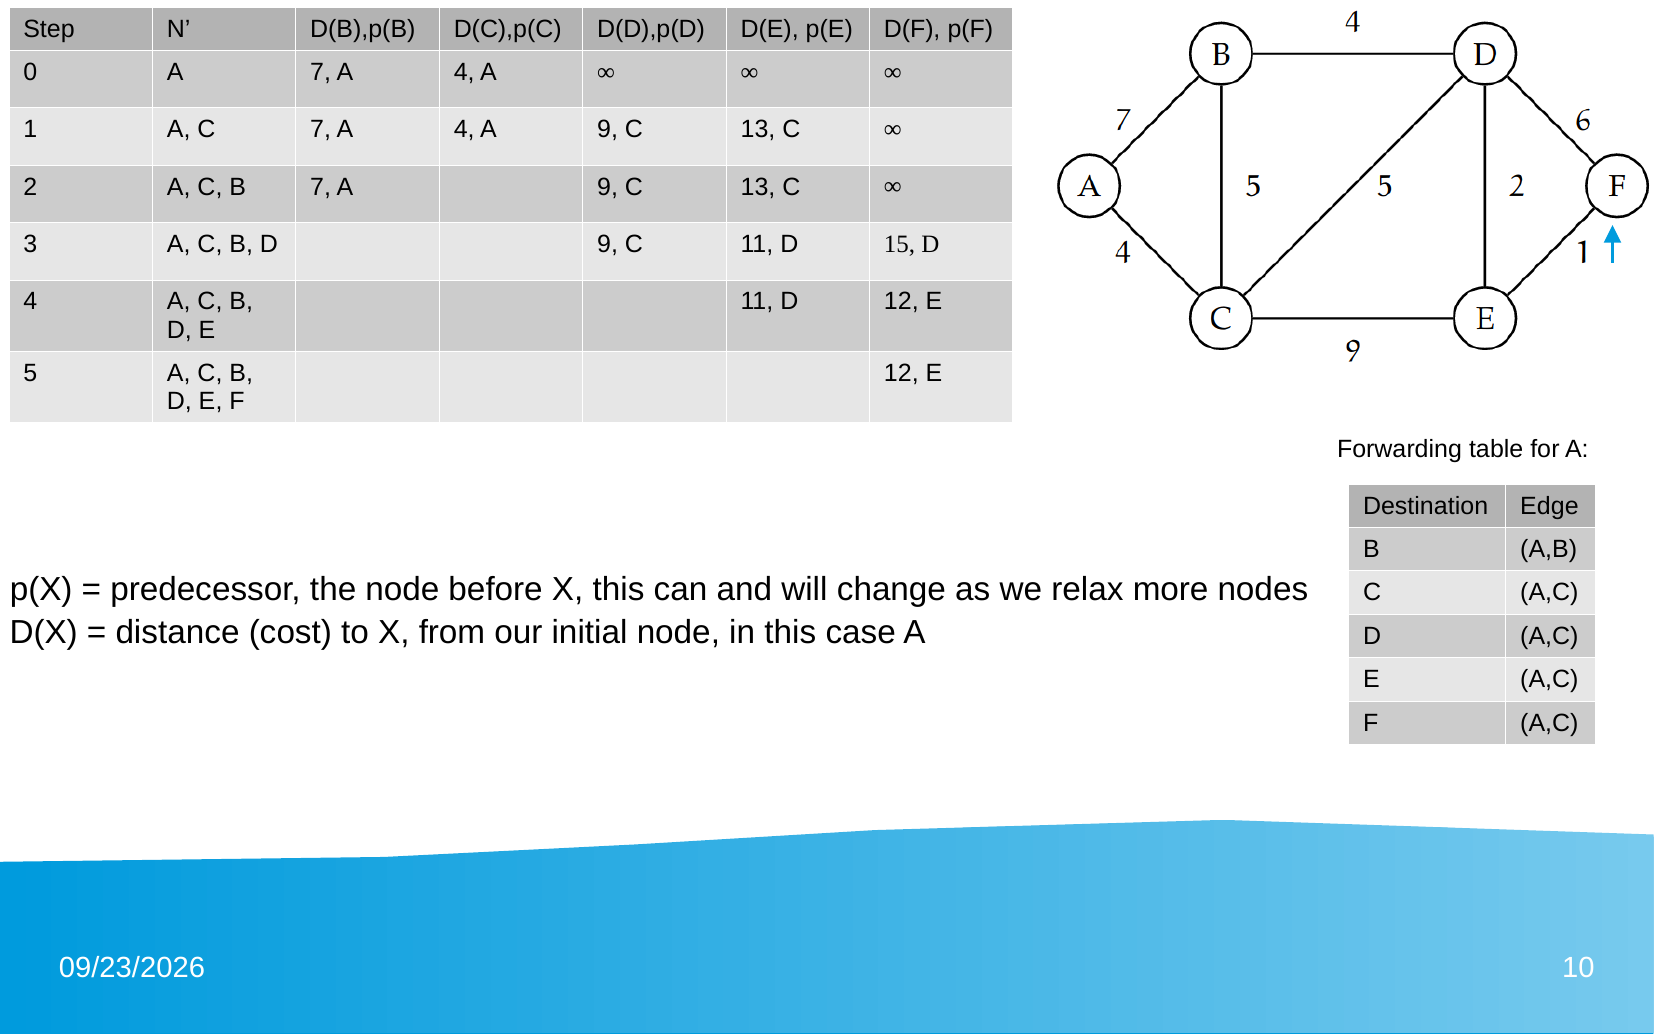

| Step | N’ | D(B),p(B) | D(C),p(C) | D(D),p(D) | D(E), p(E) | D(F), p(F) |
| --- | --- | --- | --- | --- | --- | --- |
| 0 | A | 7, A | 4, A | ∞ | ∞ | ∞ |
| 1 | A, C | 7, A | 4, A | 9, C | 13, C | ∞ |
| 2 | A, C, B | 7, A | | 9, C | 13, C | ∞ |
| 3 | A, C, B, D | | | 9, C | 11, D | 15, D |
| 4 | A, C, B, D, E | | | | 11, D | 12, E |
| 5 | A, C, B, D, E, F | | | | | 12, E |
Forwarding table for A:
| Destination | Edge |
| --- | --- |
| B | (A,B) |
| C | (A,C) |
| D | (A,C) |
| E | (A,C) |
| F | (A,C) |
p(X) = predecessor, the node before X, this can and will change as we relax more nodes
D(X) = distance (cost) to X, from our initial node, in this case A